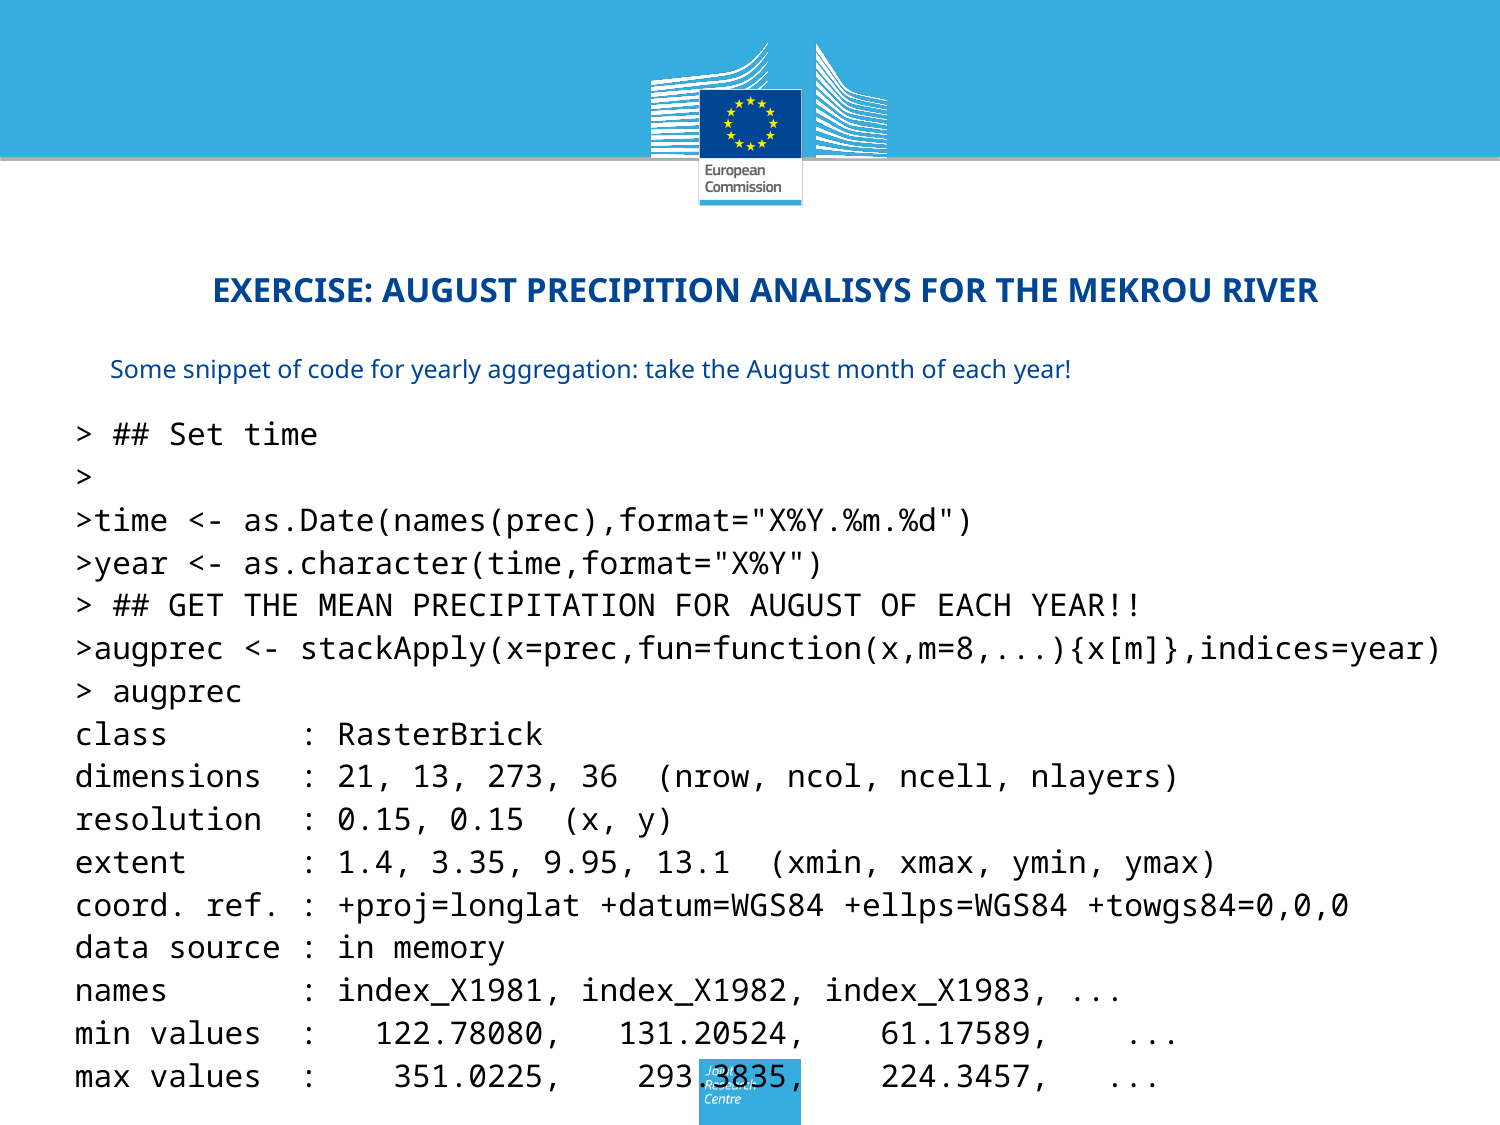

EXERCISE: AUGUST PRECIPITION ANALISYS FOR THE MEKROU RIVER
Some snippet of code for yearly aggregation: take the August month of each year!
> ## Set time
>
>time <- as.Date(names(prec),format="X%Y.%m.%d")
>year <- as.character(time,format="X%Y")
> ## GET THE MEAN PRECIPITATION FOR AUGUST OF EACH YEAR!!
>augprec <- stackApply(x=prec,fun=function(x,m=8,...){x[m]},indices=year)
> augprec
class : RasterBrick
dimensions : 21, 13, 273, 36 (nrow, ncol, ncell, nlayers)
resolution : 0.15, 0.15 (x, y)
extent : 1.4, 3.35, 9.95, 13.1 (xmin, xmax, ymin, ymax)
coord. ref. : +proj=longlat +datum=WGS84 +ellps=WGS84 +towgs84=0,0,0
data source : in memory
names : index_X1981, index_X1982, index_X1983, ...
min values : 122.78080, 131.20524, 61.17589, ...
max values : 351.0225, 293.3835, 224.3457, ...